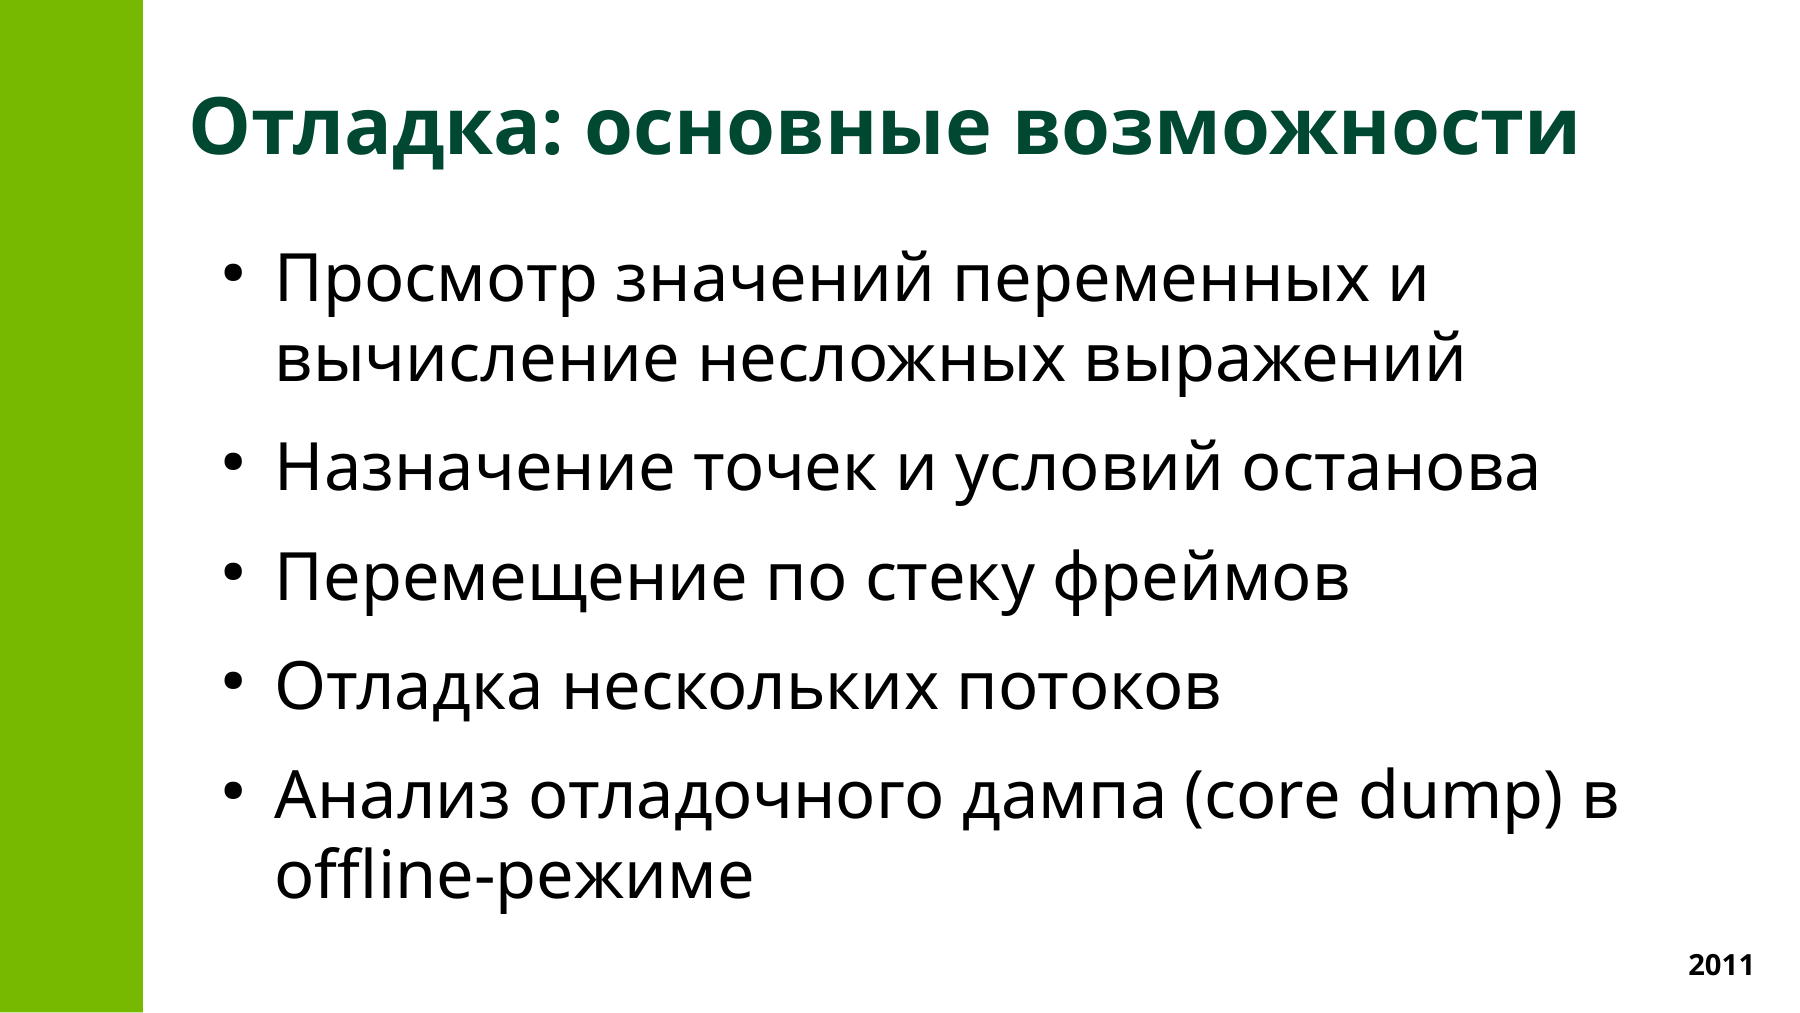

# Отладка: основные возможности
Просмотр значений переменных и вычисление несложных выражений
Назначение точек и условий останова
Перемещение по стеку фреймов
Отладка нескольких потоков
Анализ отладочного дампа (core dump) в offline-режиме